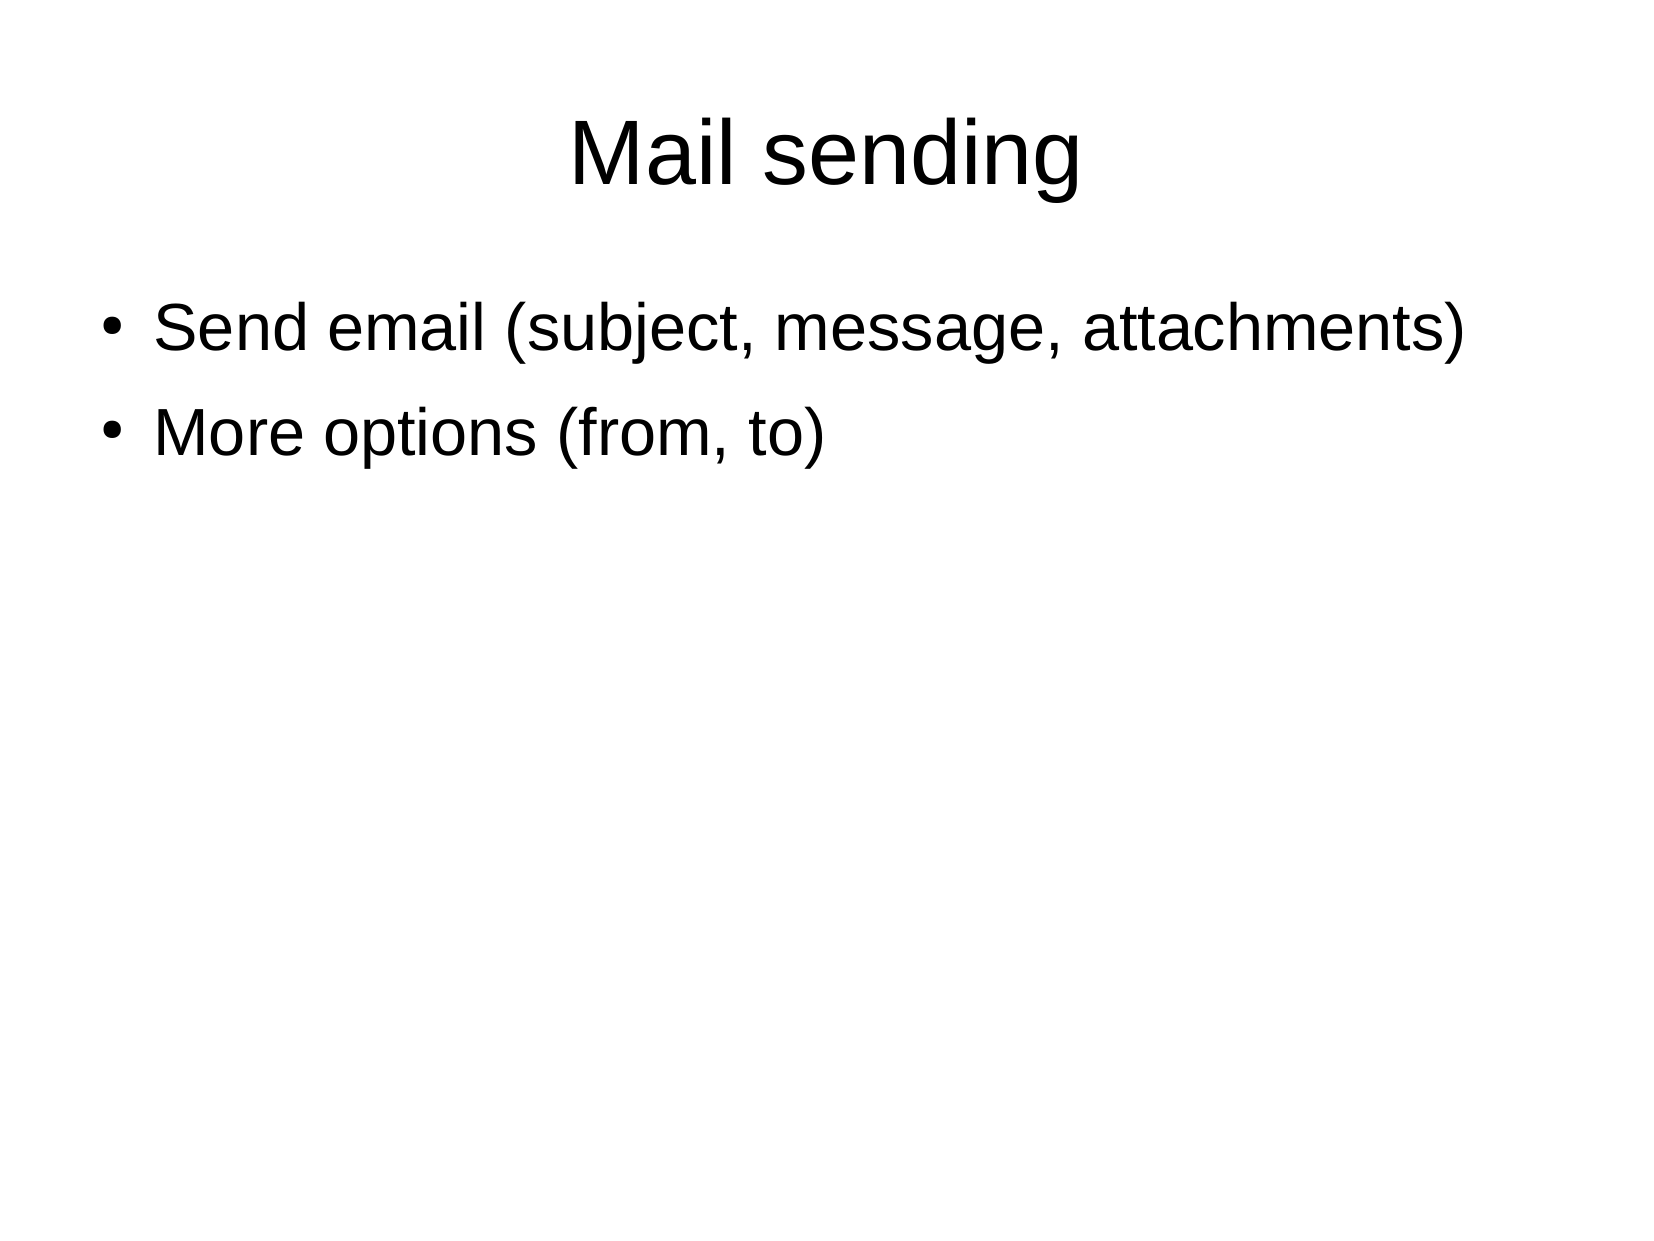

# Mail sending
Send email (subject, message, attachments)
More options (from, to)